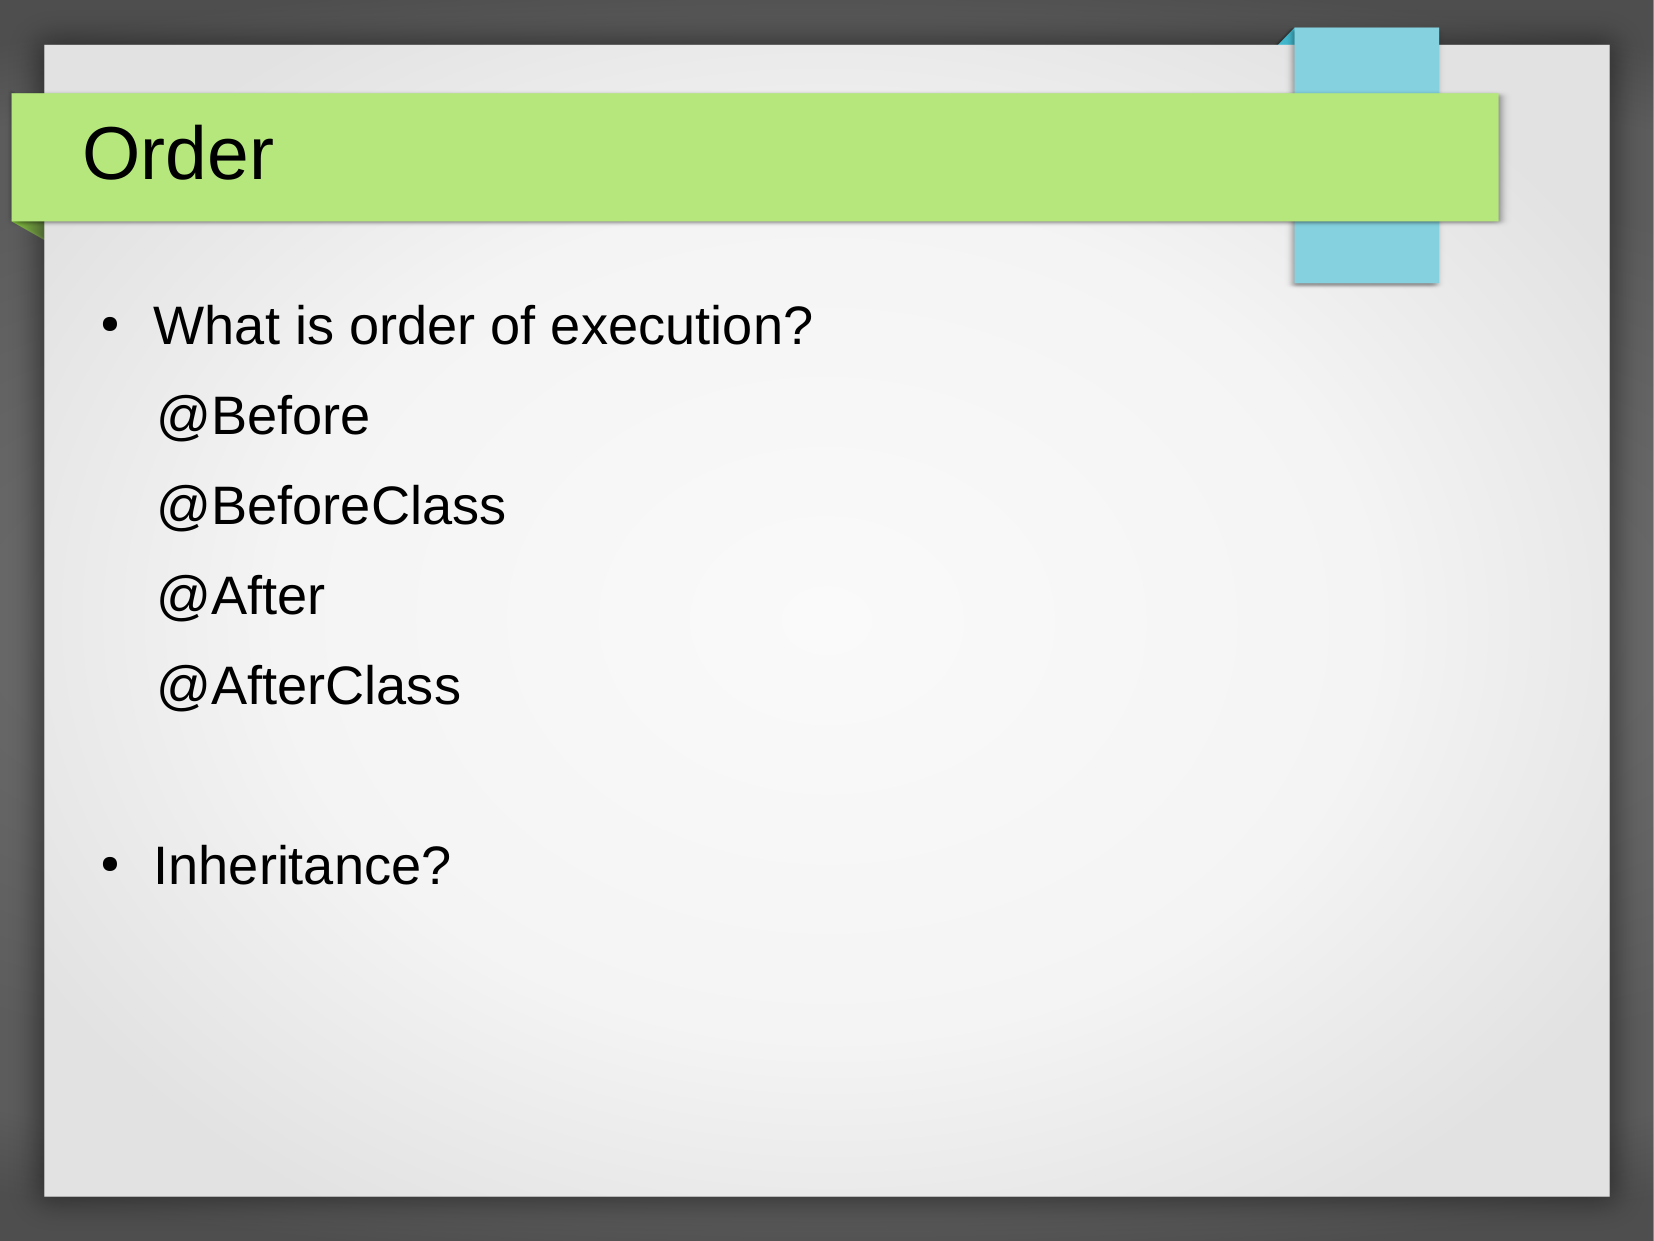

# Order
What is order of execution?
@Before
@BeforeClass
@After
@AfterClass
Inheritance?